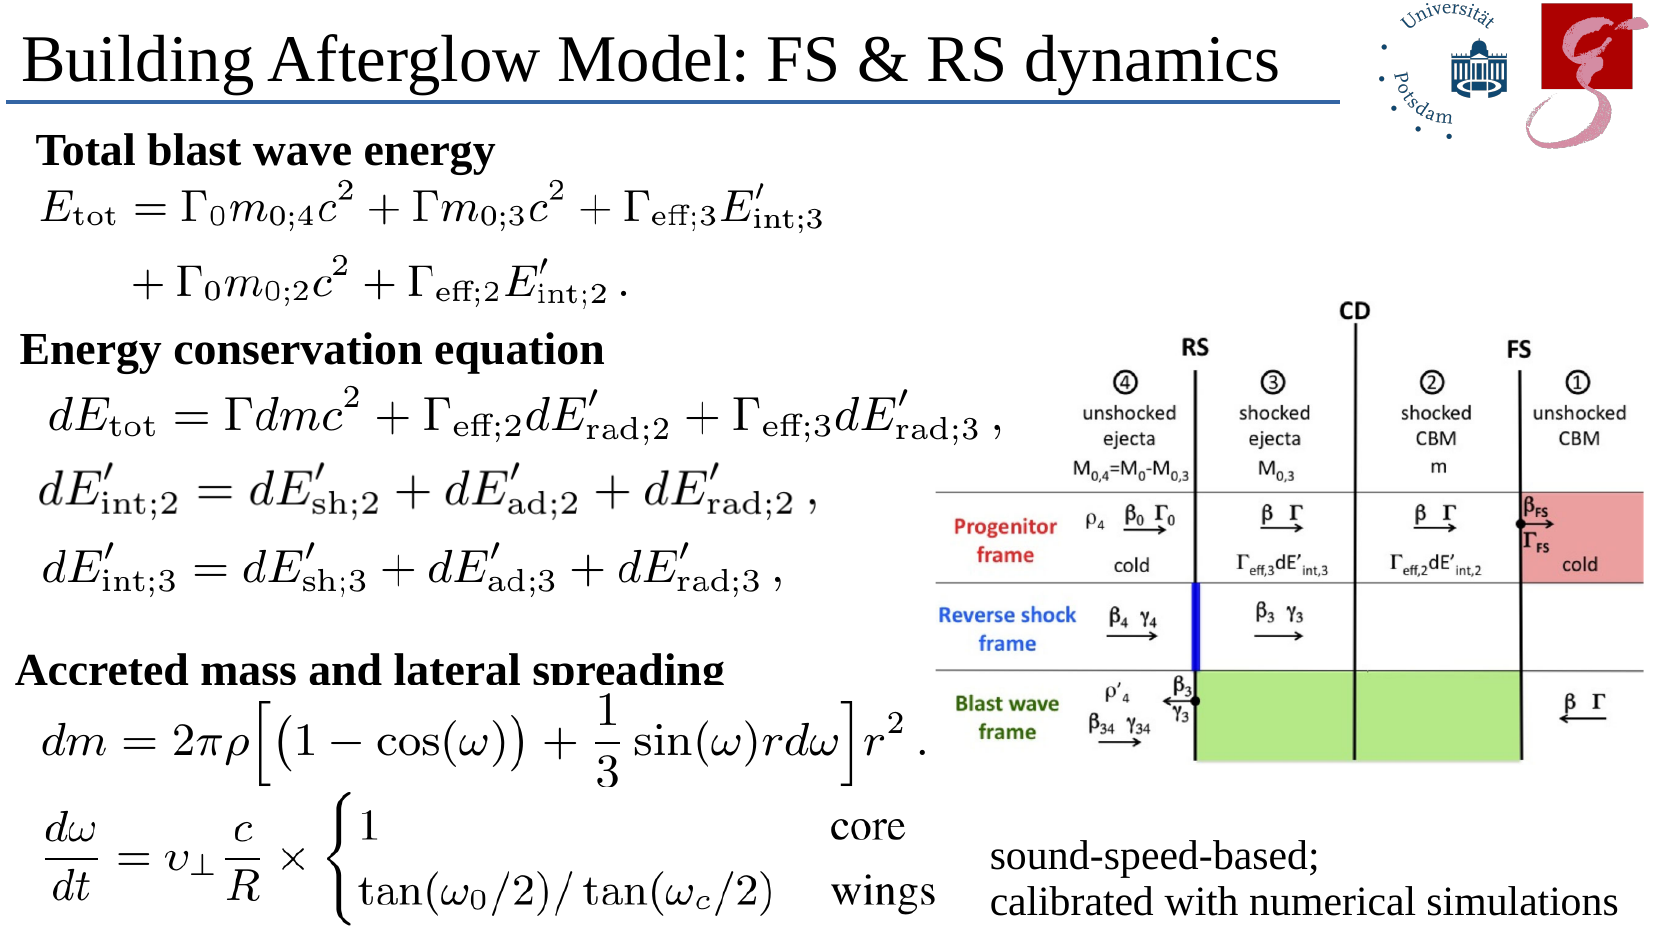

# Building Afterglow Model: FS & RS dynamics
Total blast wave energy
Energy conservation equation
Accreted mass and lateral spreading
sound-speed-based;
calibrated with numerical simulations